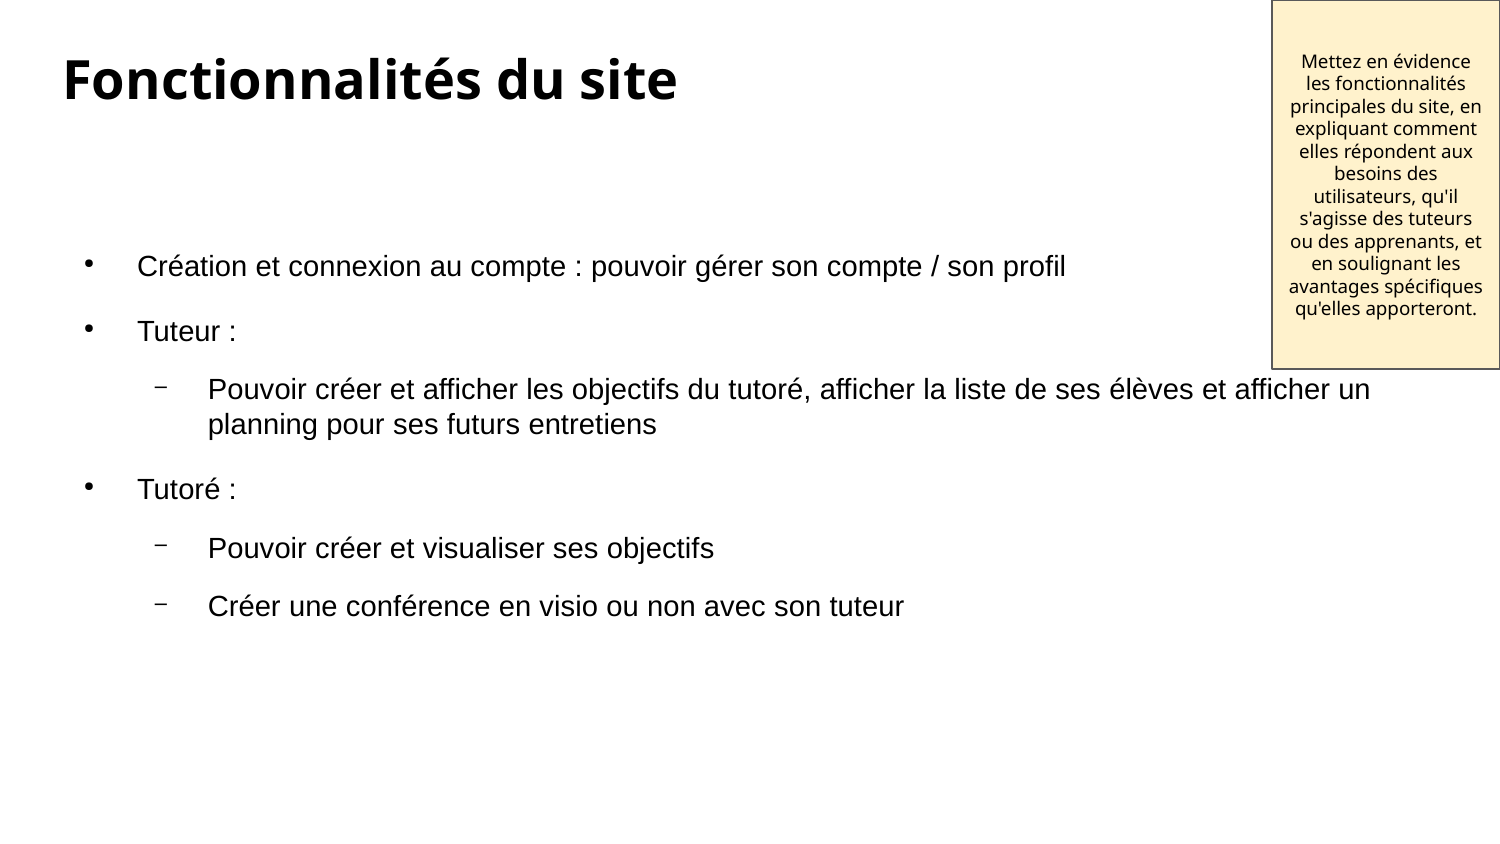

Mettez en évidence les fonctionnalités principales du site, en expliquant comment elles répondent aux besoins des utilisateurs, qu'il s'agisse des tuteurs ou des apprenants, et en soulignant les avantages spécifiques qu'elles apporteront.
Fonctionnalités du site
# Création et connexion au compte : pouvoir gérer son compte / son profil
Tuteur :
Pouvoir créer et afficher les objectifs du tutoré, afficher la liste de ses élèves et afficher un planning pour ses futurs entretiens
Tutoré :
Pouvoir créer et visualiser ses objectifs
Créer une conférence en visio ou non avec son tuteur